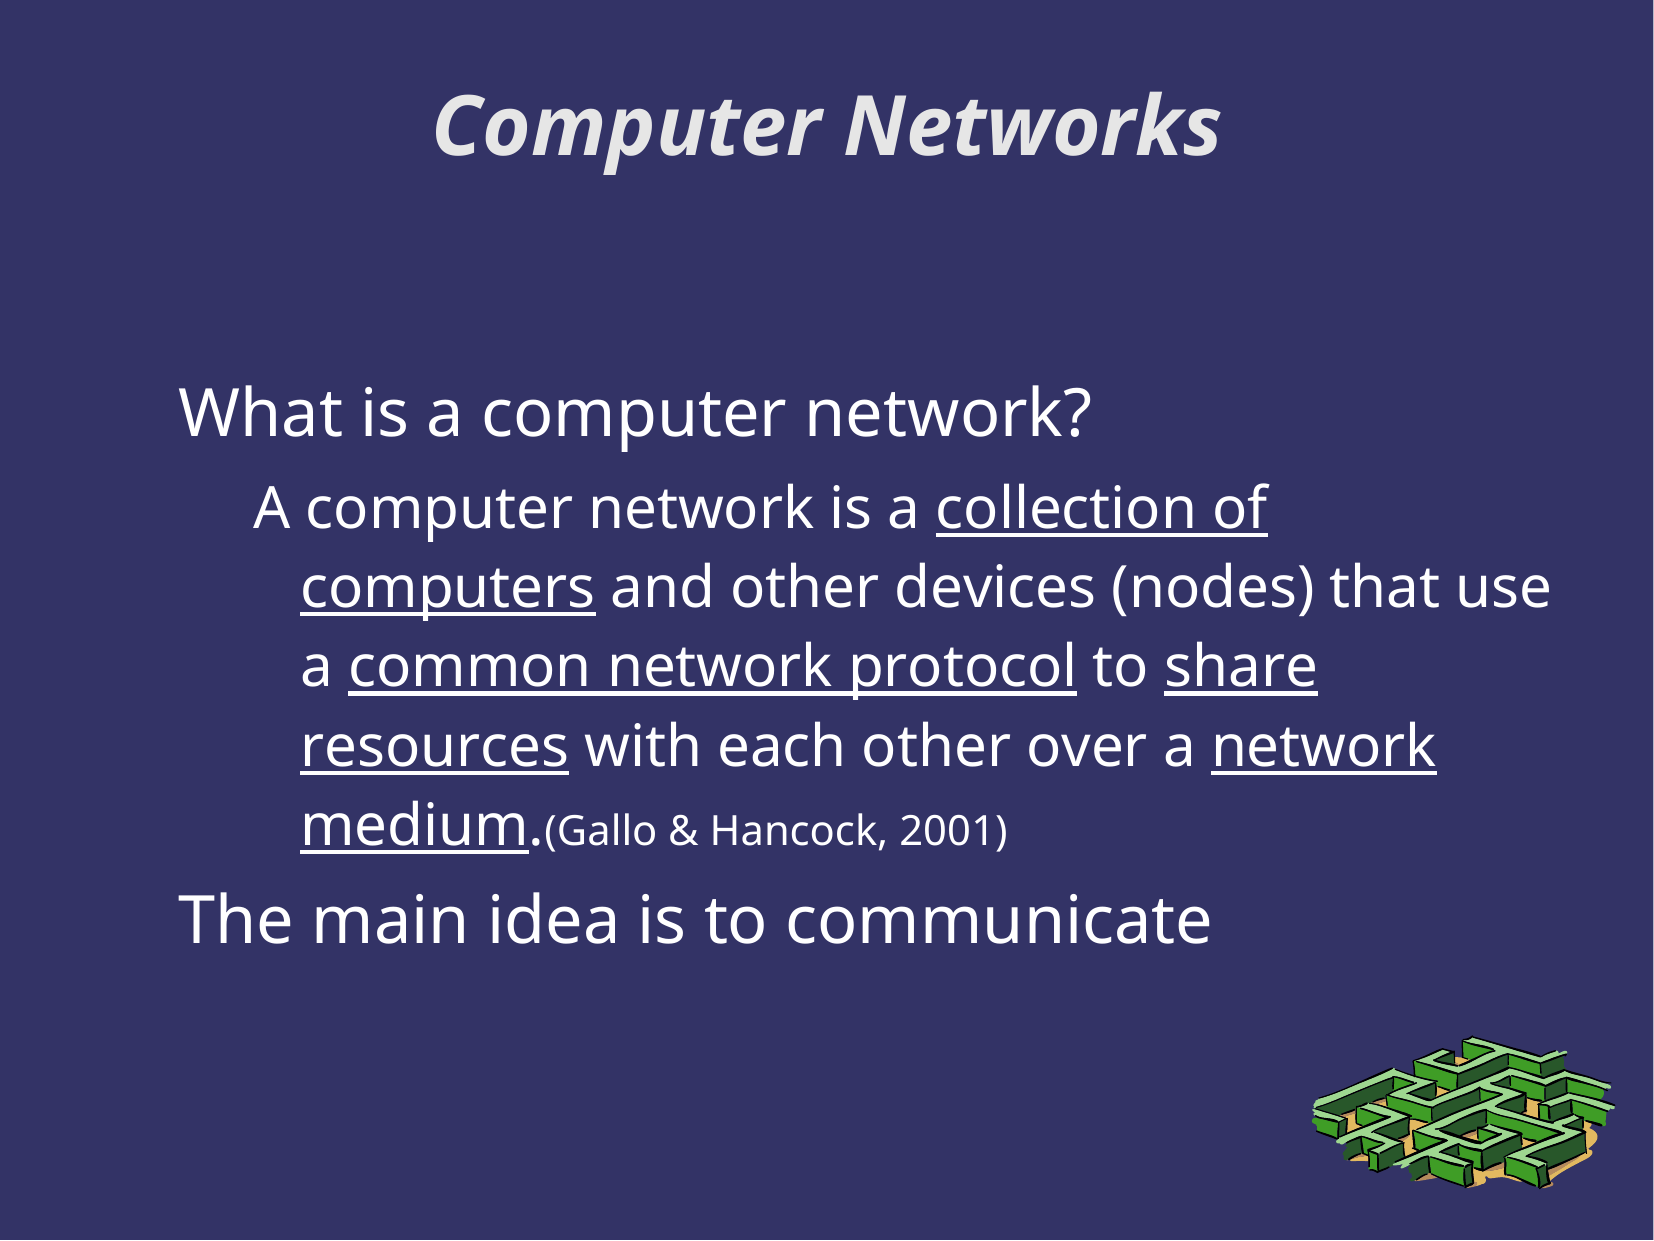

# Computer Networks
What is a computer network?
A computer network is a collection of computers and other devices (nodes) that use a common network protocol to share resources with each other over a network medium.(Gallo & Hancock, 2001)
The main idea is to communicate